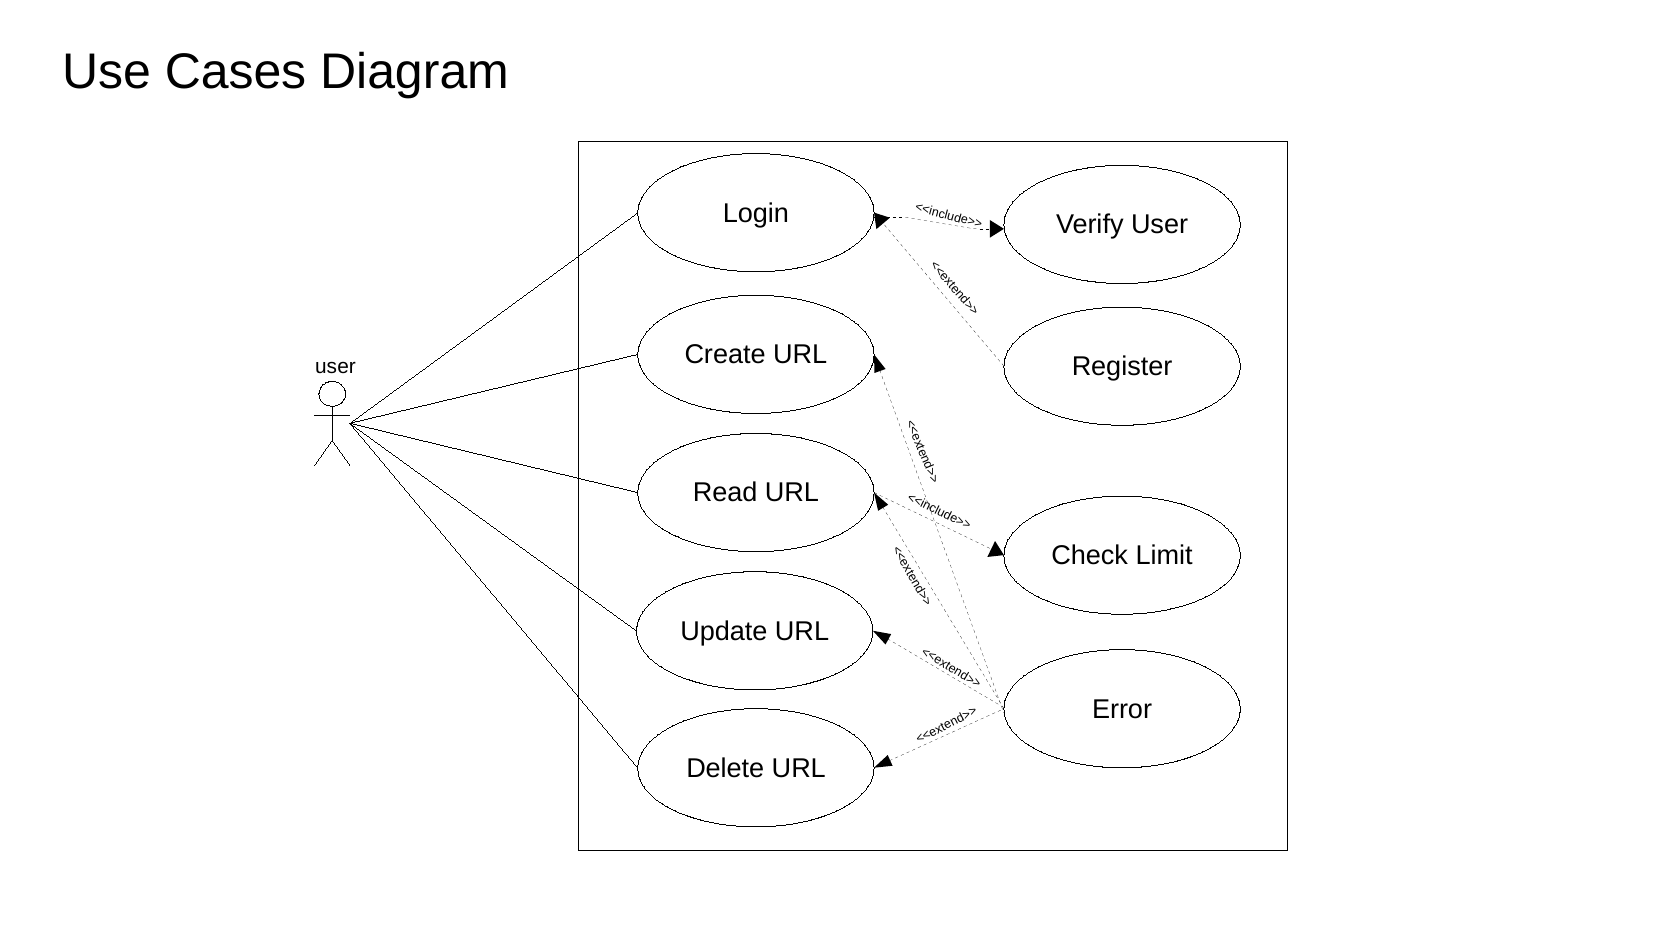

Use Cases Diagram
Login
Verify User
<<include>>
<<extend>>
Create URL
Register
user
Read URL
<<extend>>
Check Limit
<<include>>
<<extend>>
Update URL
Error
<<extend>>
Delete URL
<<extend>>